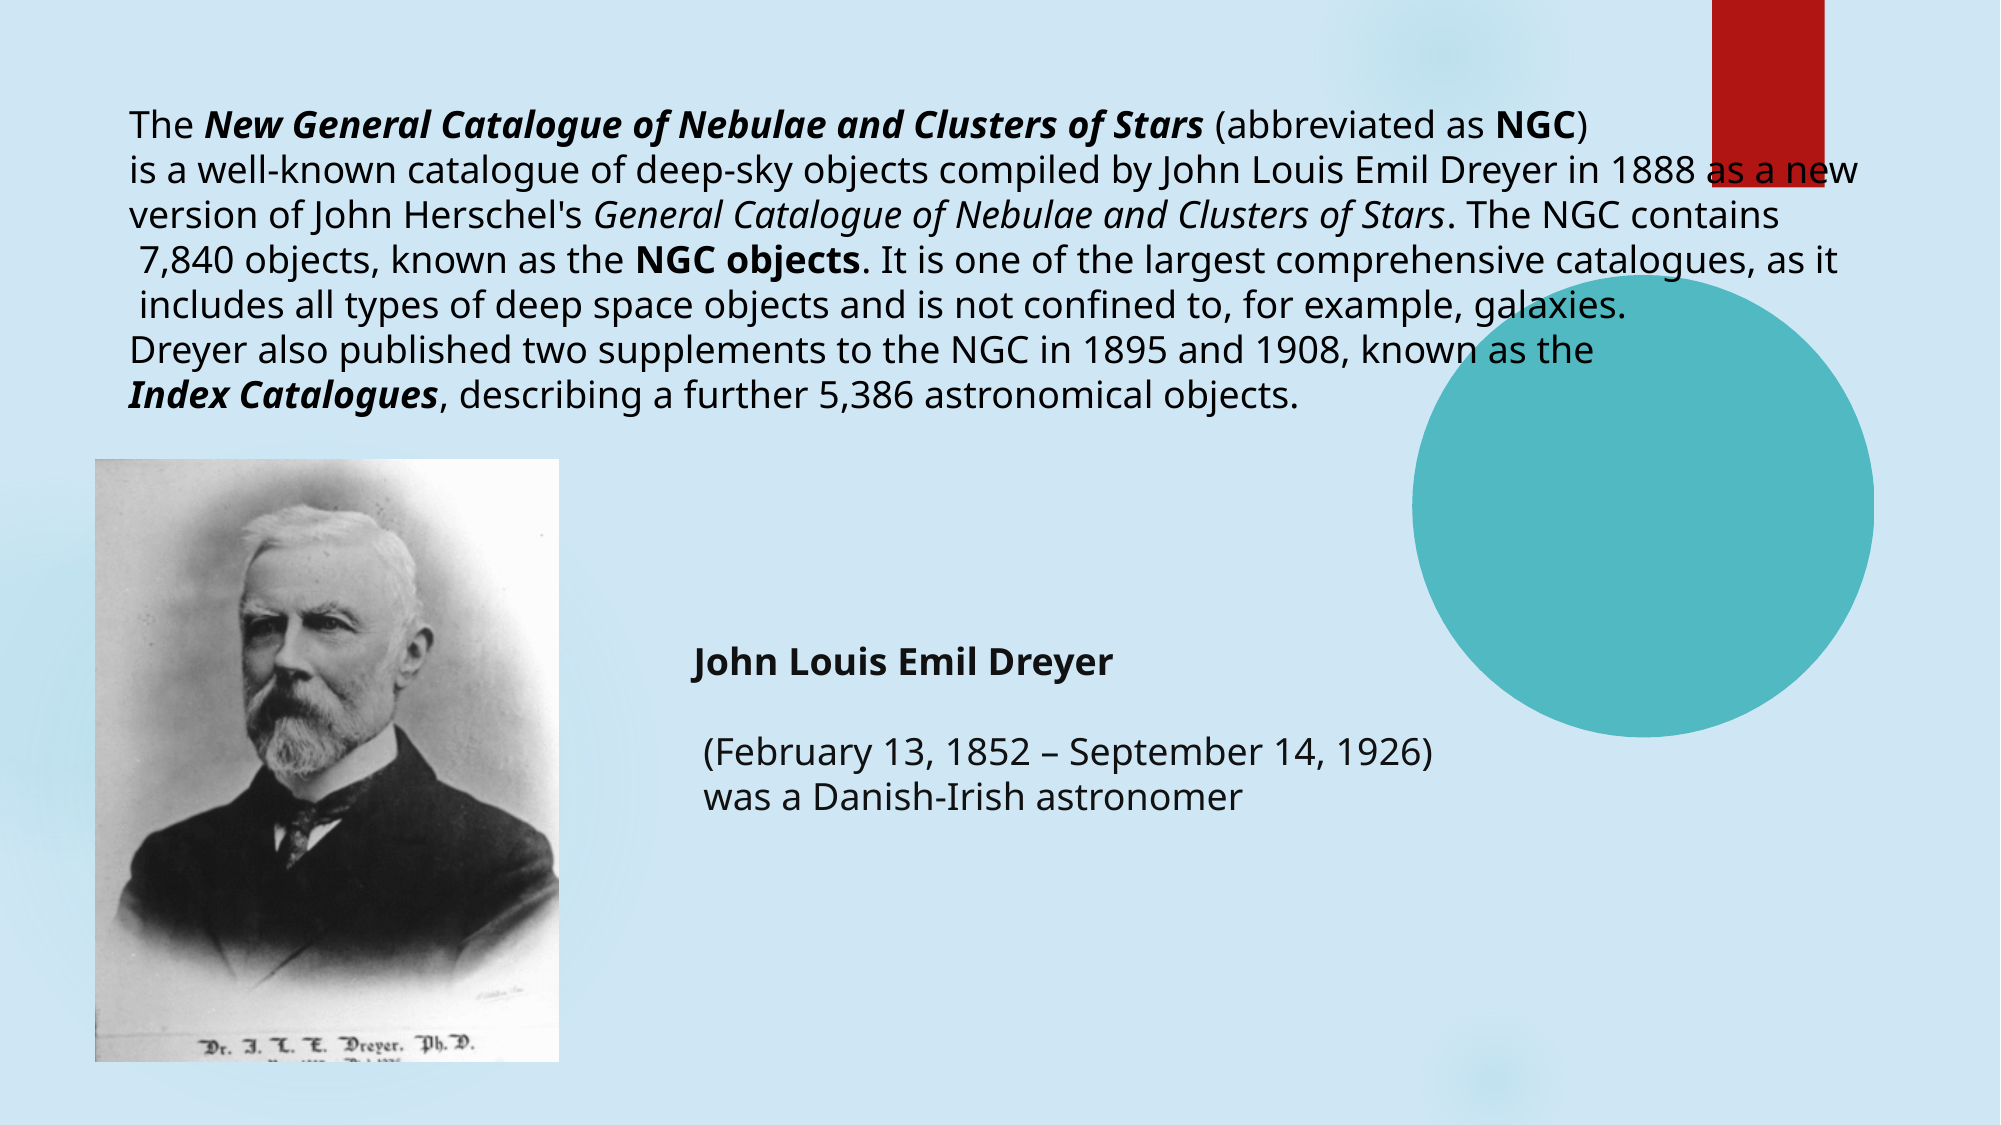

The New General Catalogue of Nebulae and Clusters of Stars (abbreviated as NGC)
is a well-known catalogue of deep-sky objects compiled by John Louis Emil Dreyer in 1888 as a new
version of John Herschel's General Catalogue of Nebulae and Clusters of Stars. The NGC contains
 7,840 objects, known as the NGC objects. It is one of the largest comprehensive catalogues, as it
 includes all types of deep space objects and is not confined to, for example, galaxies.
Dreyer also published two supplements to the NGC in 1895 and 1908, known as the
Index Catalogues, describing a further 5,386 astronomical objects.
John Louis Emil Dreyer
 (February 13, 1852 – September 14, 1926)
 was a Danish-Irish astronomer